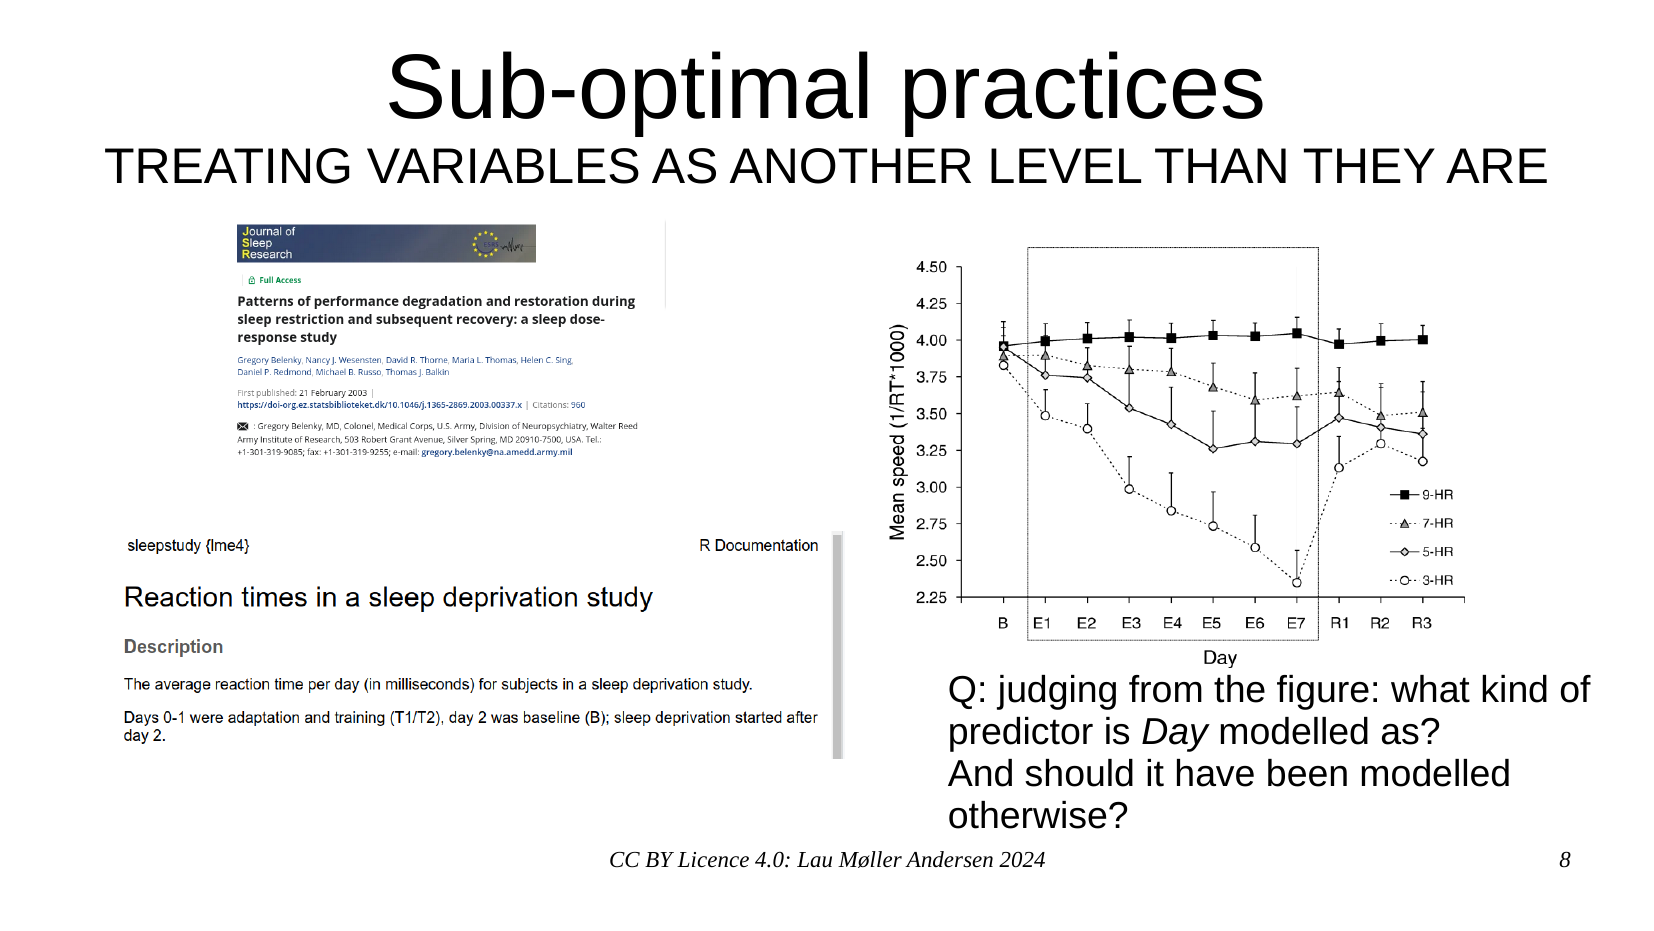

# Sub-optimal practices TREATING VARIABLES AS ANOTHER LEVEL THAN THEY ARE
Q: judging from the figure: what kind of predictor is Day modelled as?
And should it have been modelled otherwise?
CC BY Licence 4.0: Lau Møller Andersen 2024
8